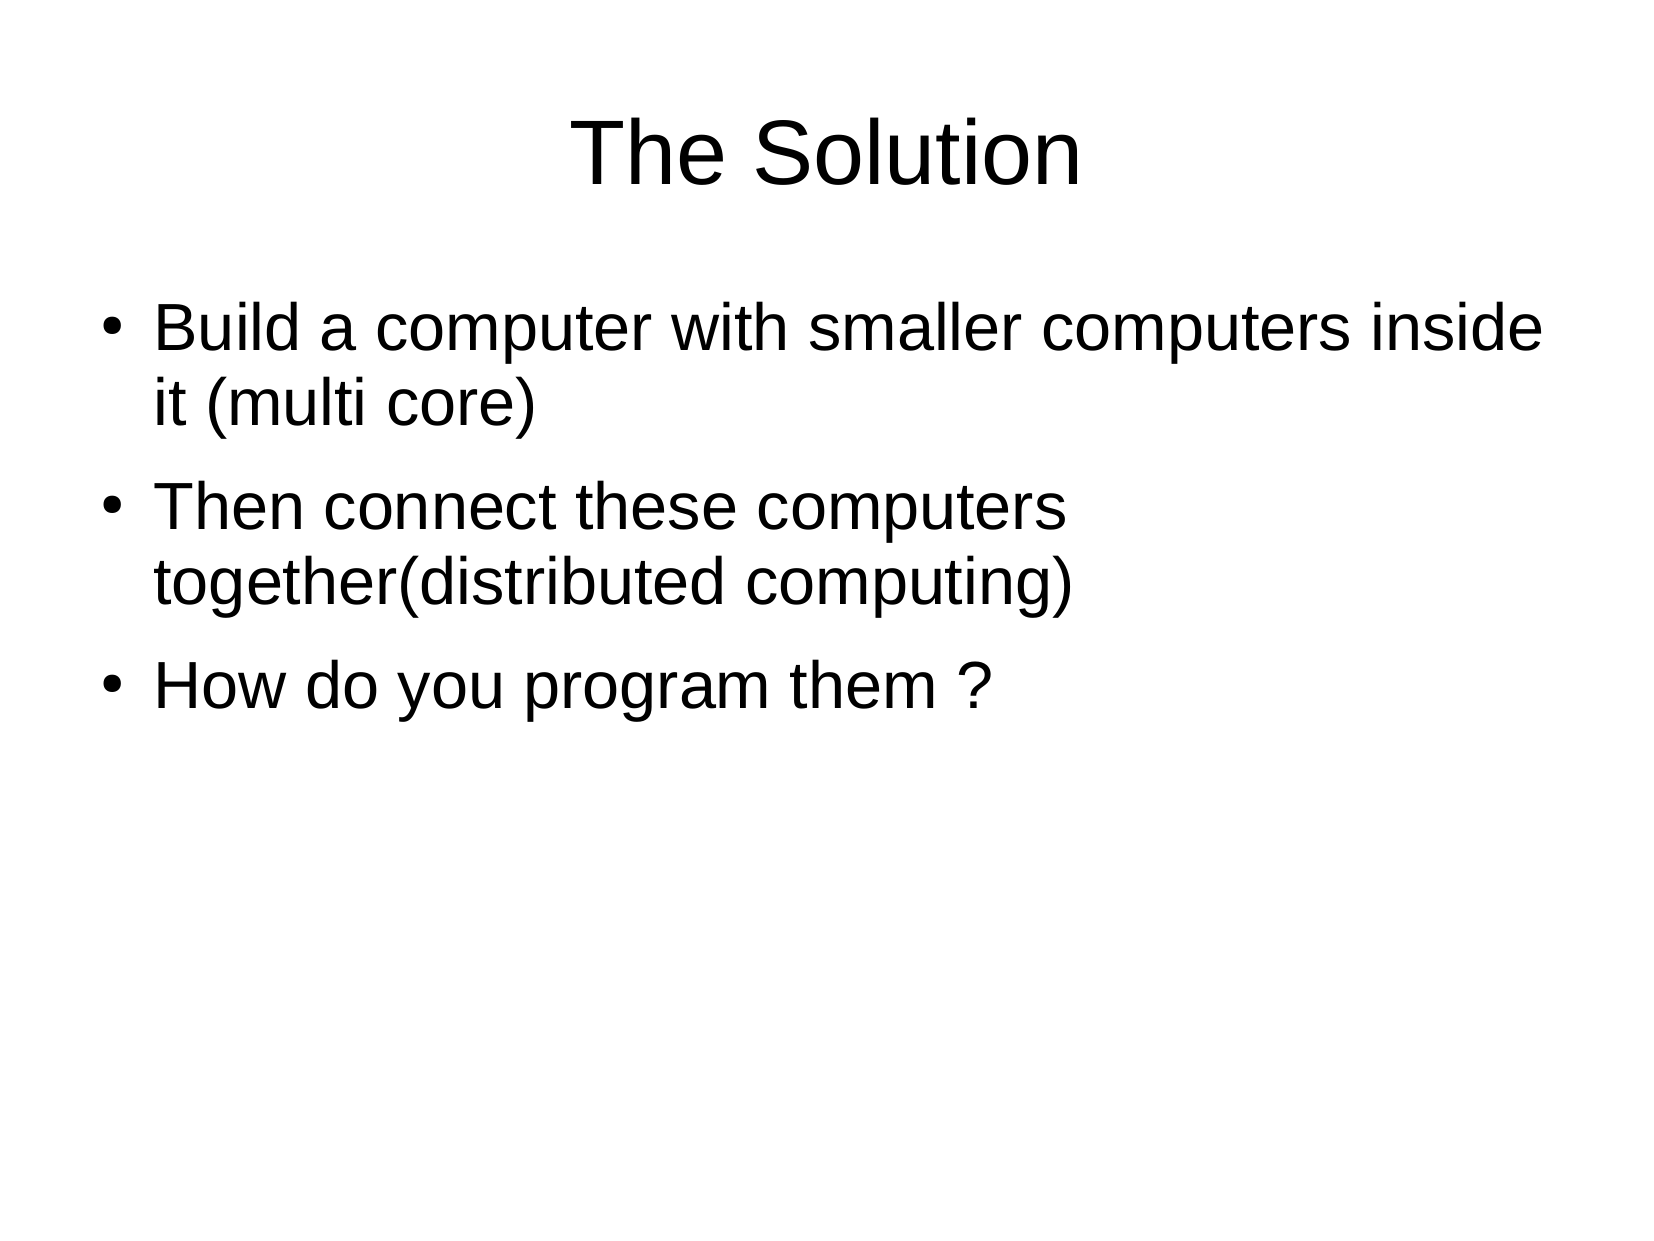

# The Solution
Build a computer with smaller computers inside it (multi core)
Then connect these computers together(distributed computing)
How do you program them ?